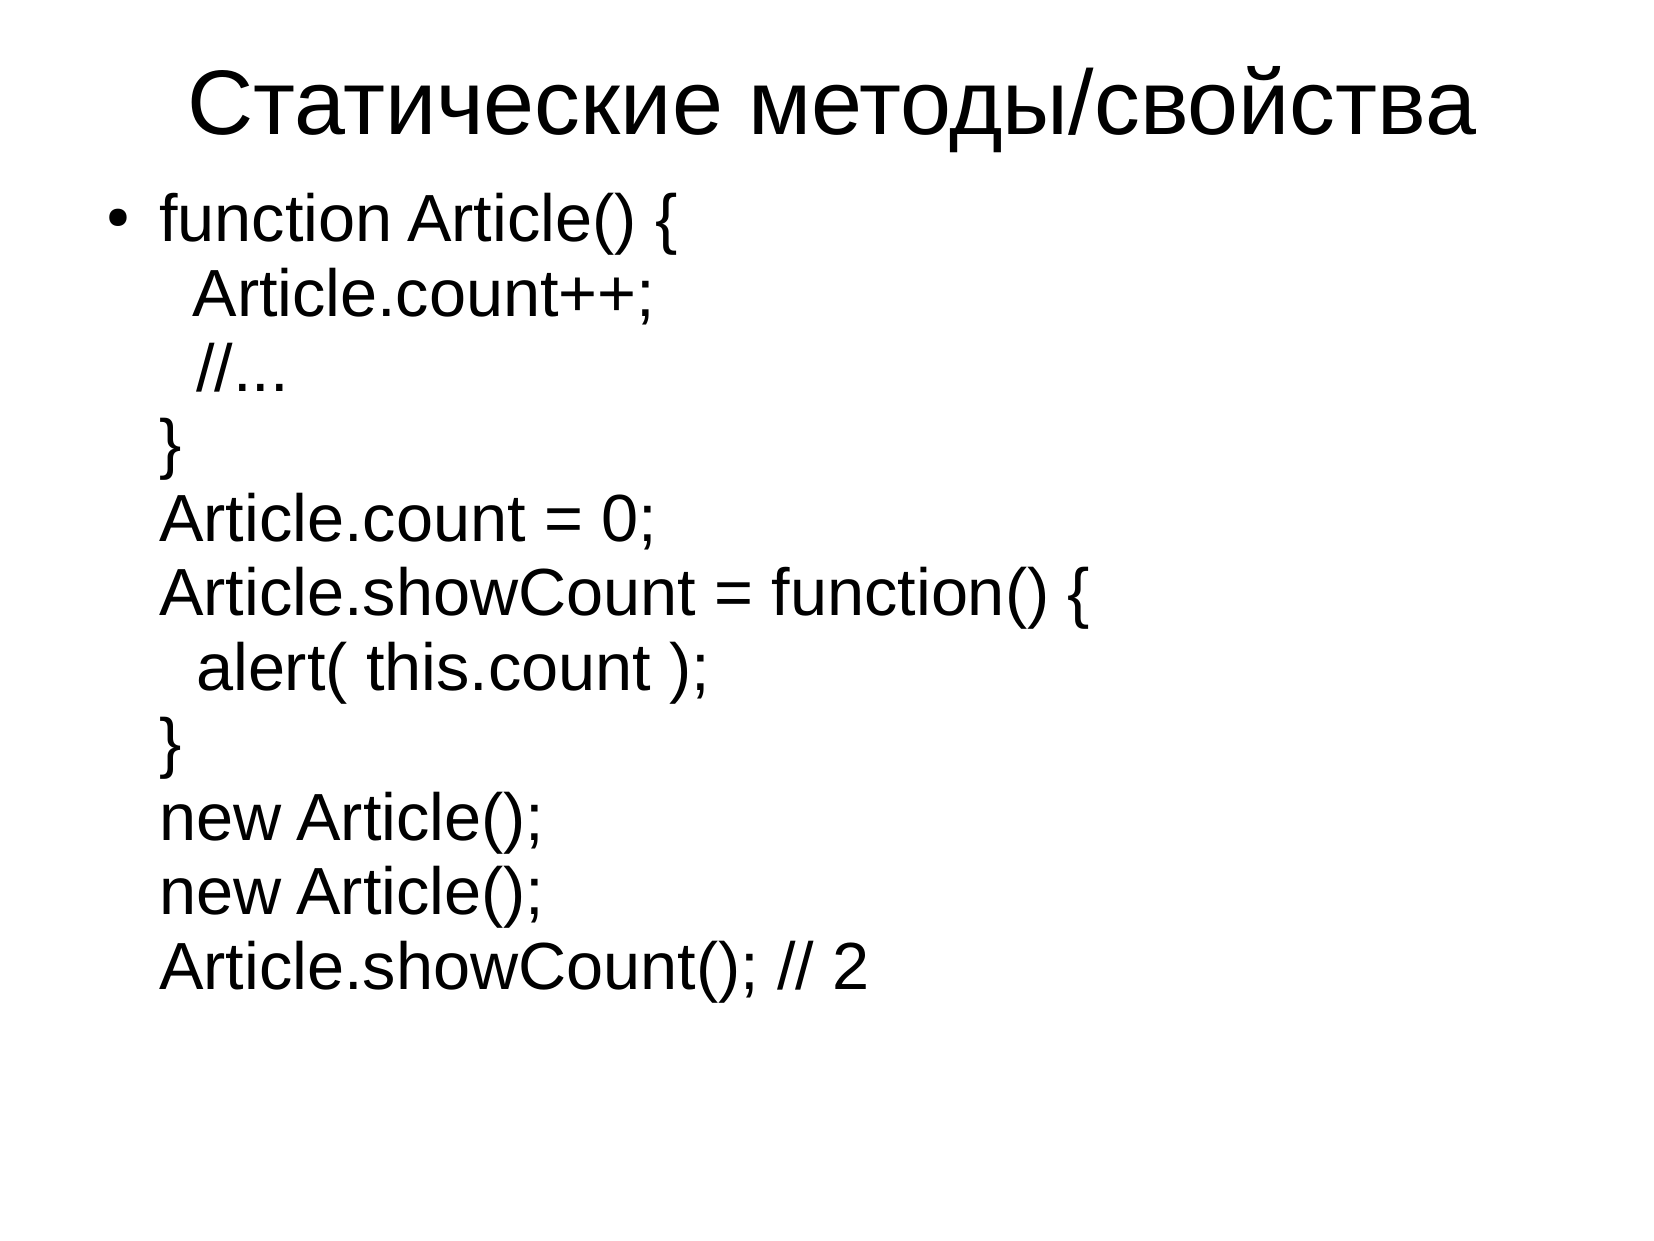

# Статические методы/свойства
function Article() {
 Article.count++;
 //...
}
Article.count = 0;
Article.showCount = function() {
 alert( this.count );
}
new Article();
new Article();
Article.showCount(); // 2